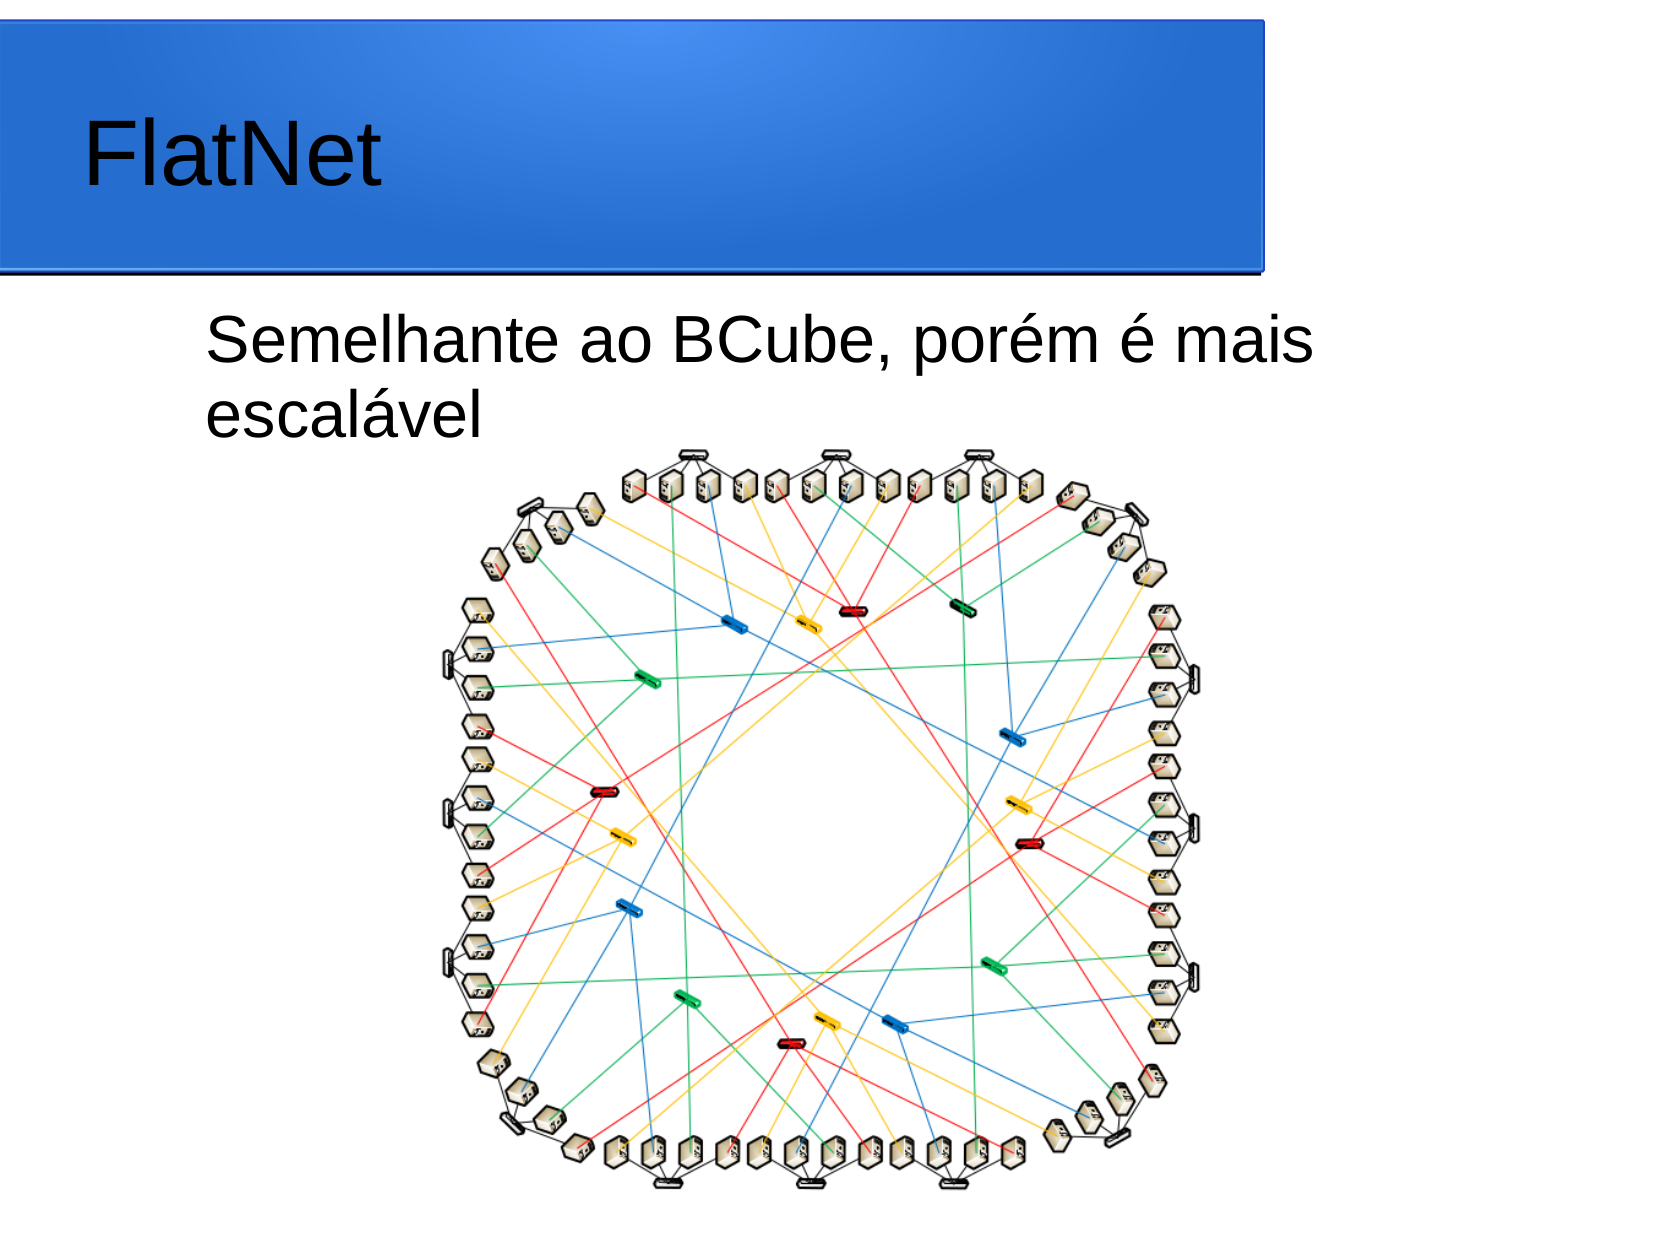

# FlatNet
Semelhante ao BCube, porém é mais escalável